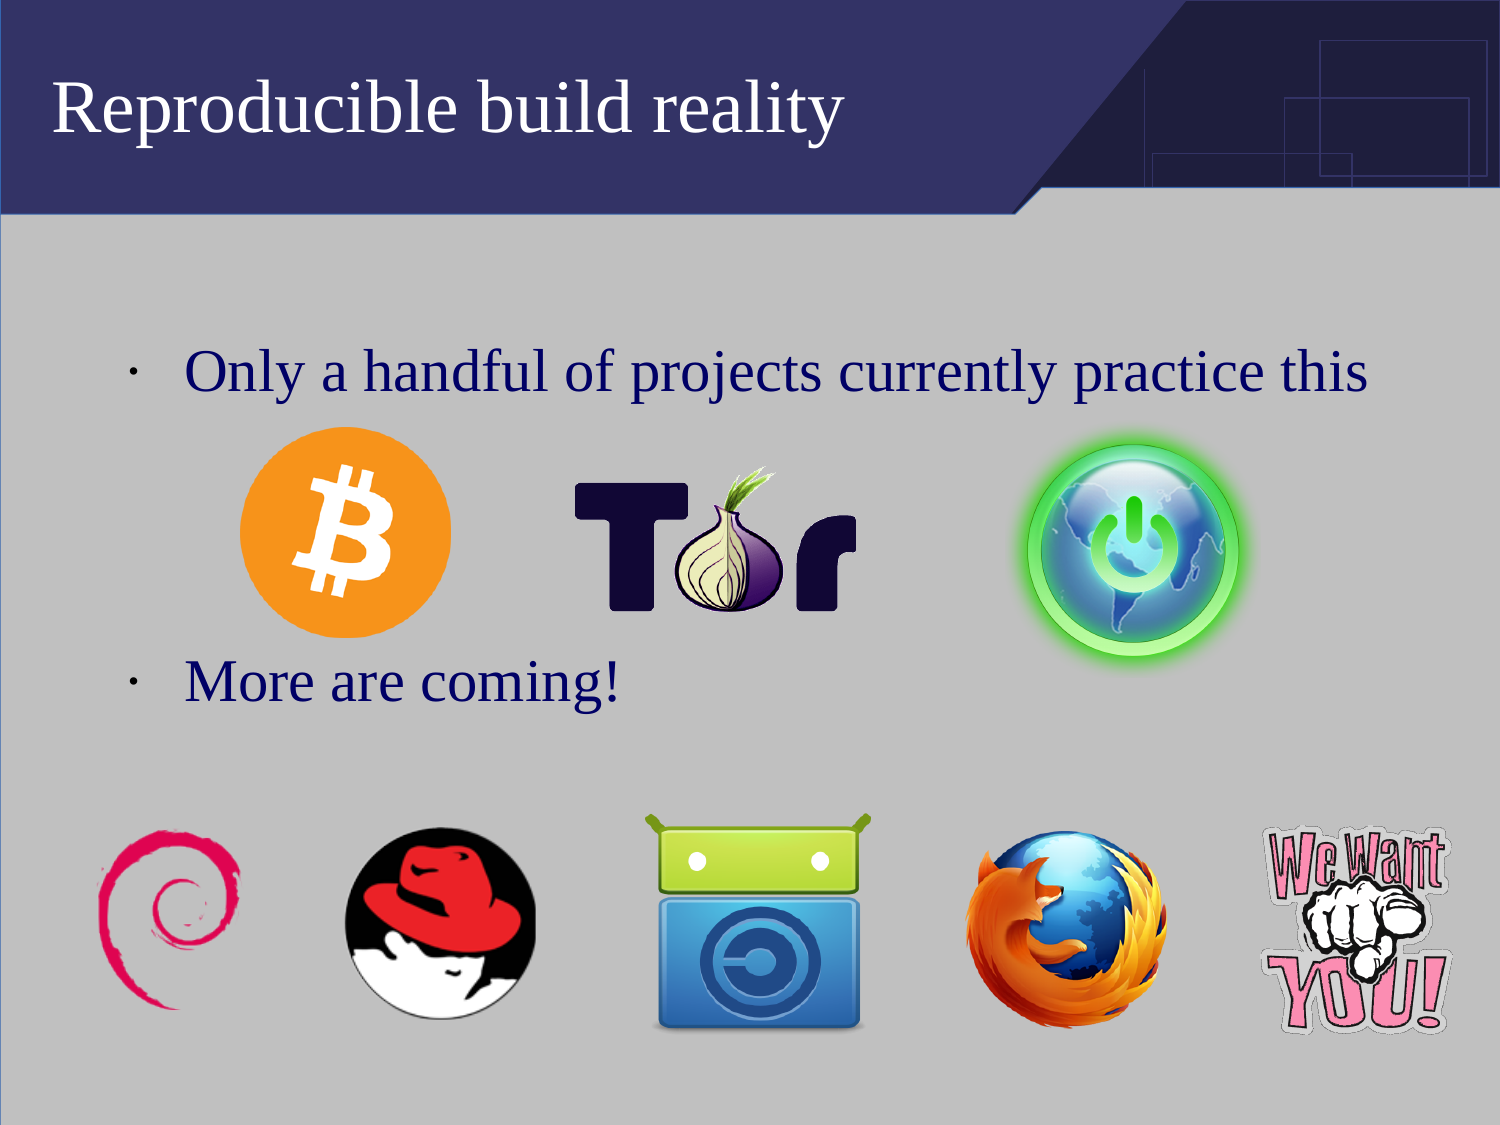

Reproducible build reality
Only a handful of projects currently practice this
More are coming!